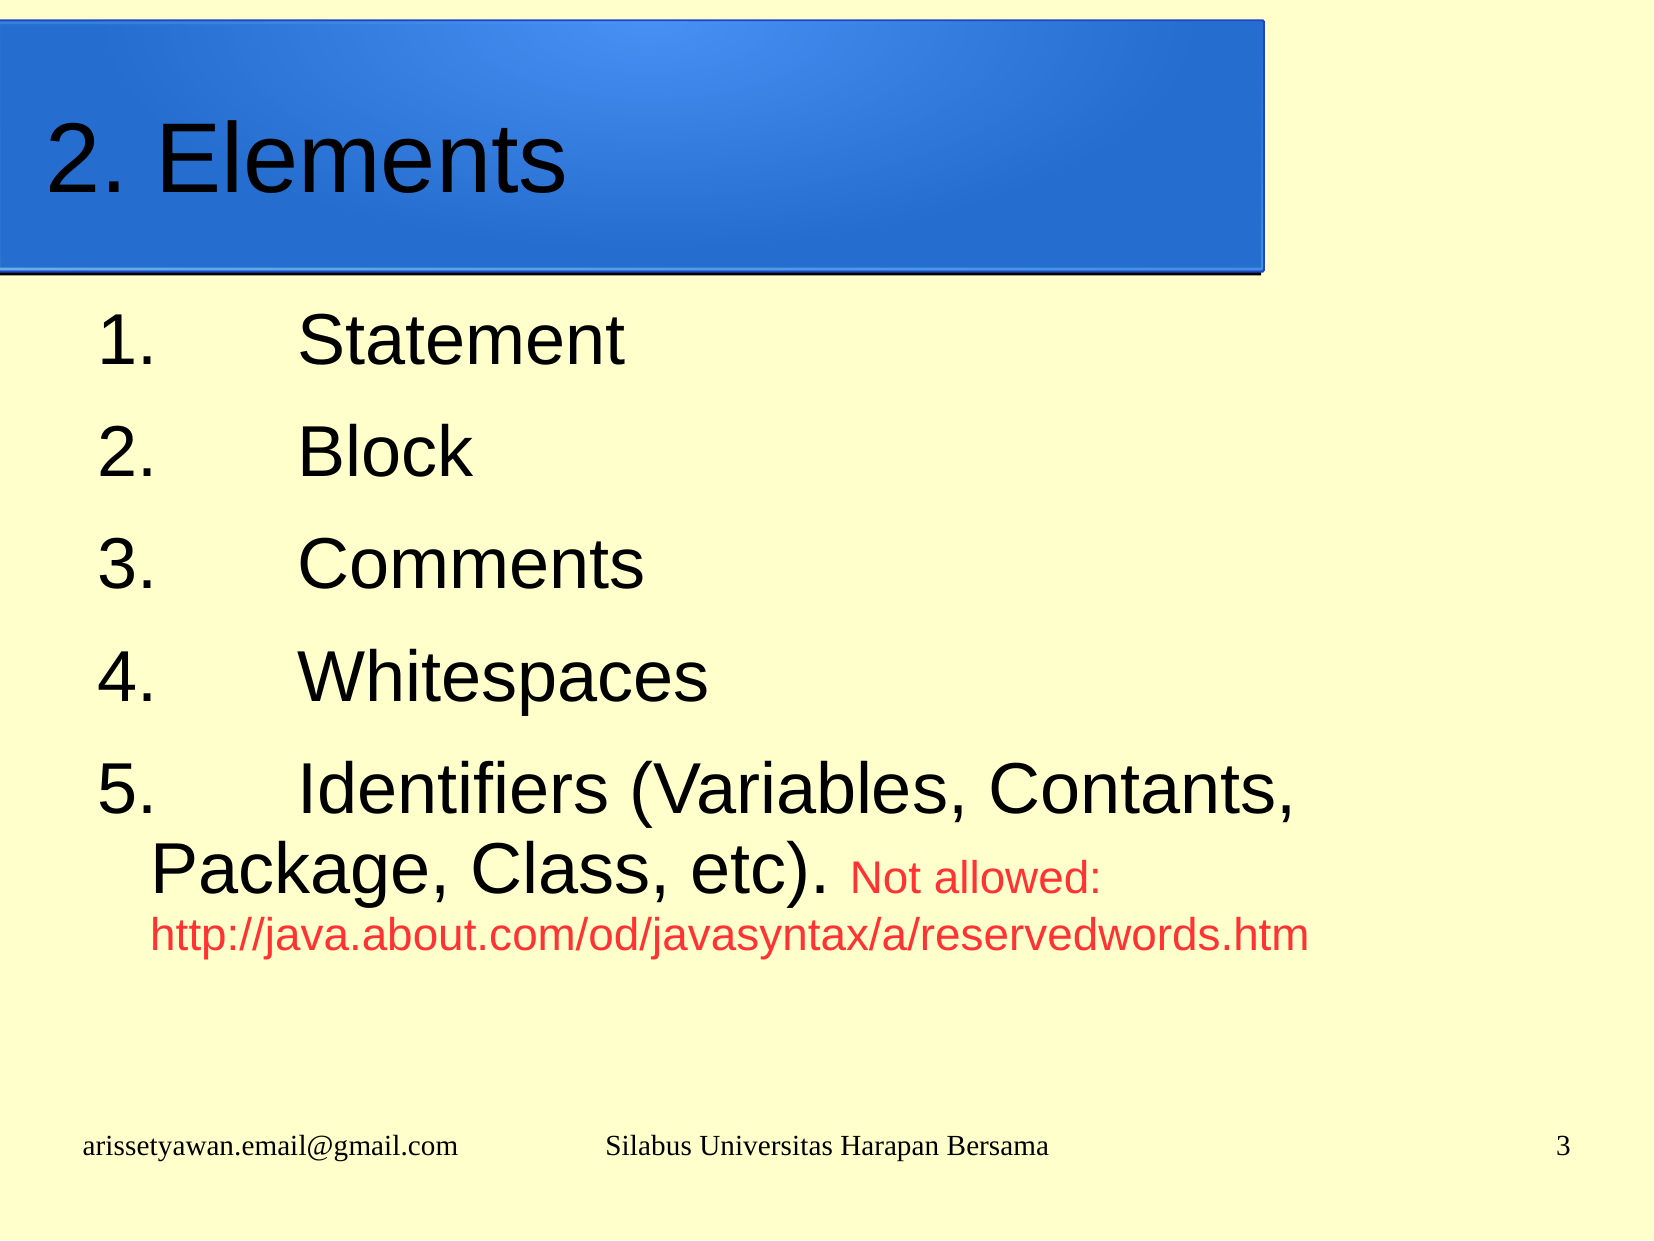

# 2. Elements
Statement
Block
Comments
Whitespaces
Identifiers (Variables, Contants, Package, Class, etc). Not allowed: http://java.about.com/od/javasyntax/a/reservedwords.htm
arissetyawan.email@gmail.com
Silabus Universitas Harapan Bersama
3